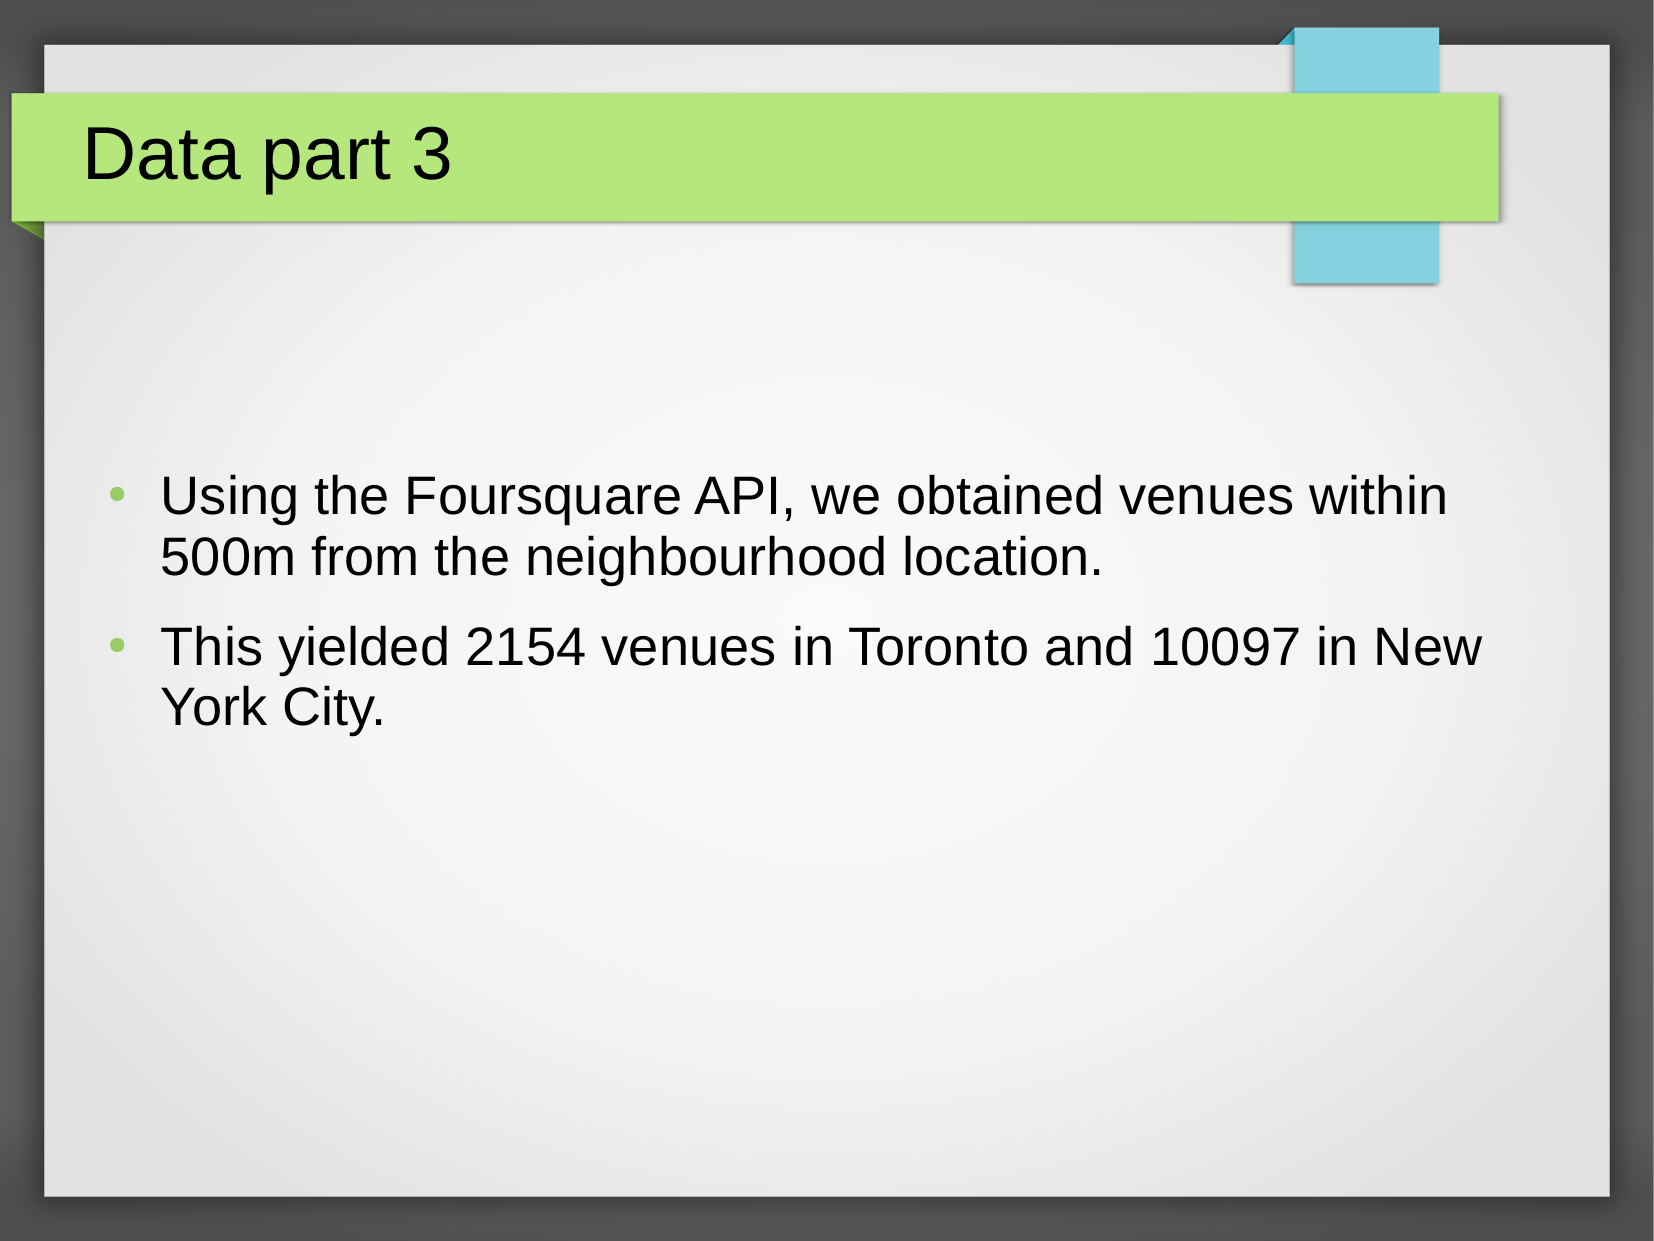

# Data part 3
Using the Foursquare API, we obtained venues within 500m from the neighbourhood location.
This yielded 2154 venues in Toronto and 10097 in New York City.